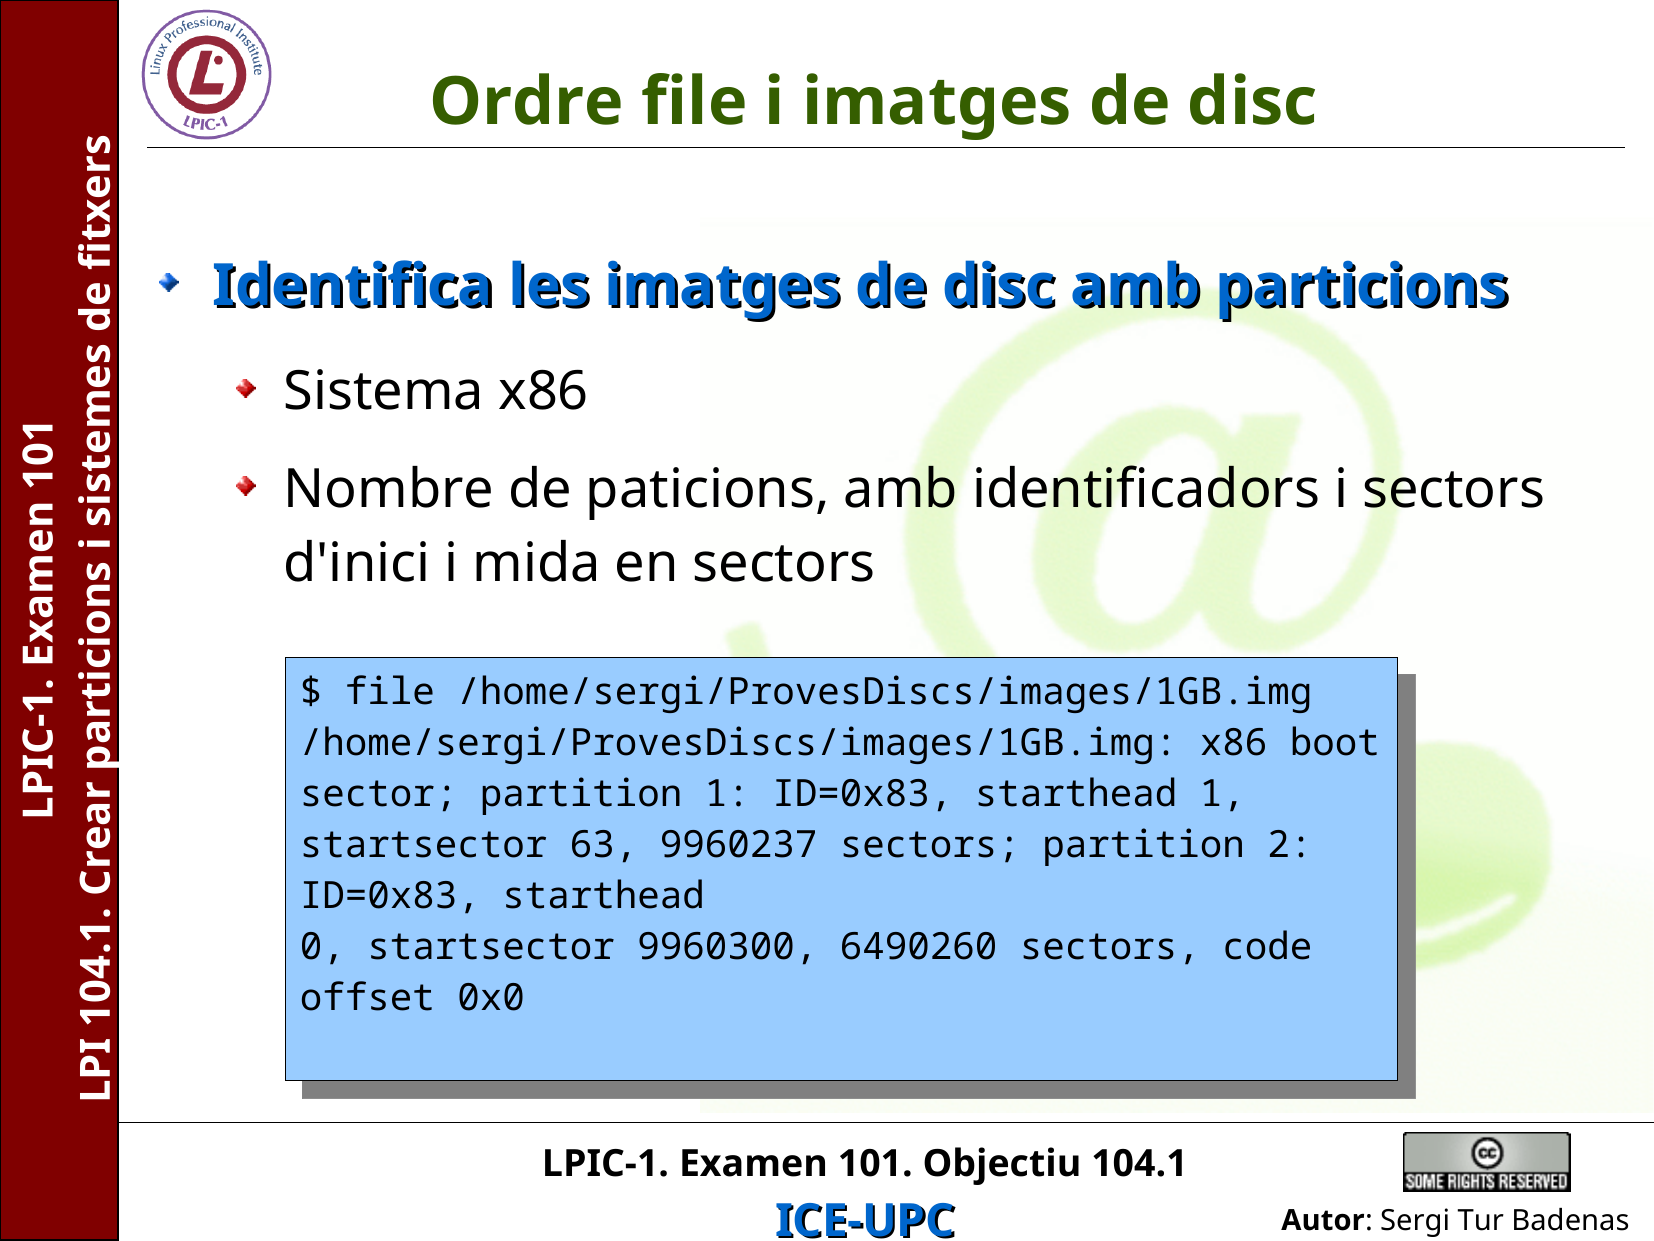

# Ordre file i imatges de disc
Identifica les imatges de disc amb particions
Sistema x86
Nombre de paticions, amb identificadors i sectors d'inici i mida en sectors
$ file /home/sergi/ProvesDiscs/images/1GB.img
/home/sergi/ProvesDiscs/images/1GB.img: x86 boot sector; partition 1: ID=0x83, starthead 1, startsector 63, 9960237 sectors; partition 2: ID=0x83, starthead
0, startsector 9960300, 6490260 sectors, code offset 0x0